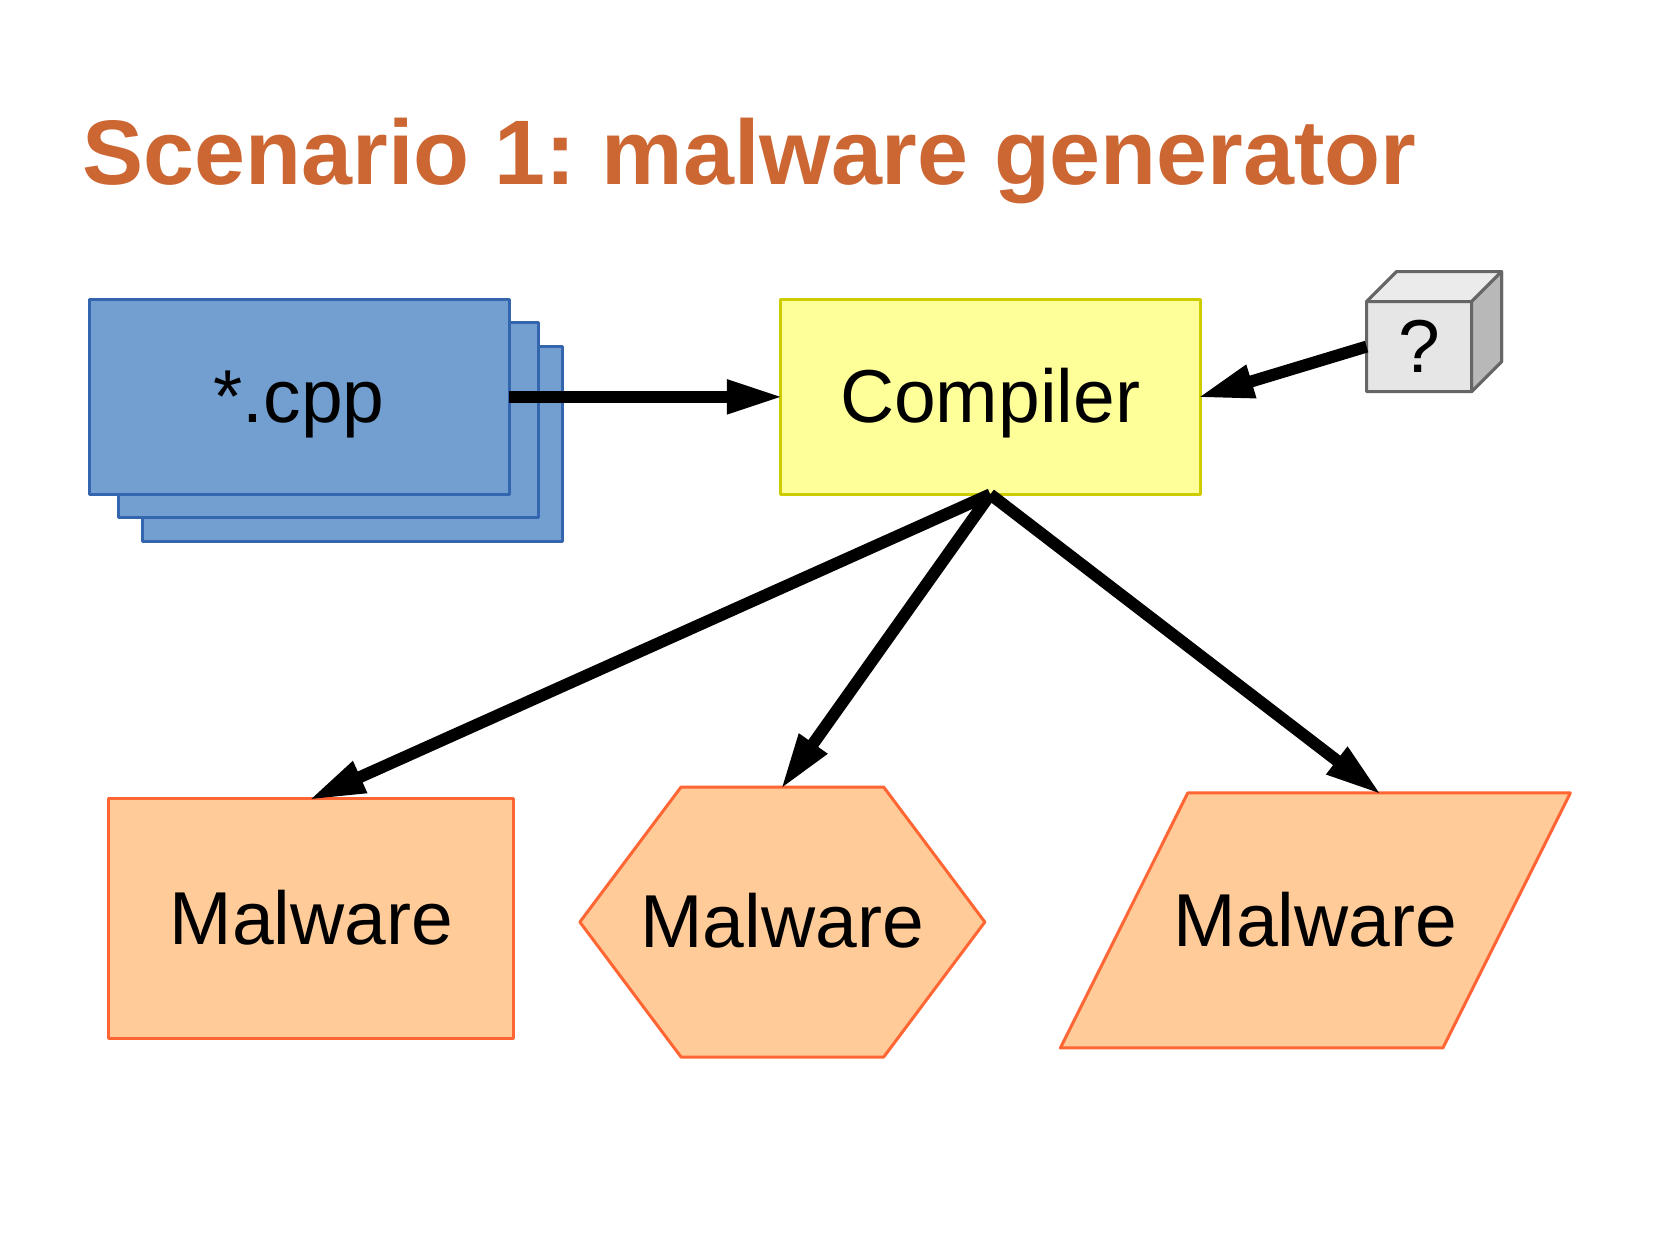

# Scenario 1: malware generator
?
*.cpp
Compiler
Malware
Malware
Malware